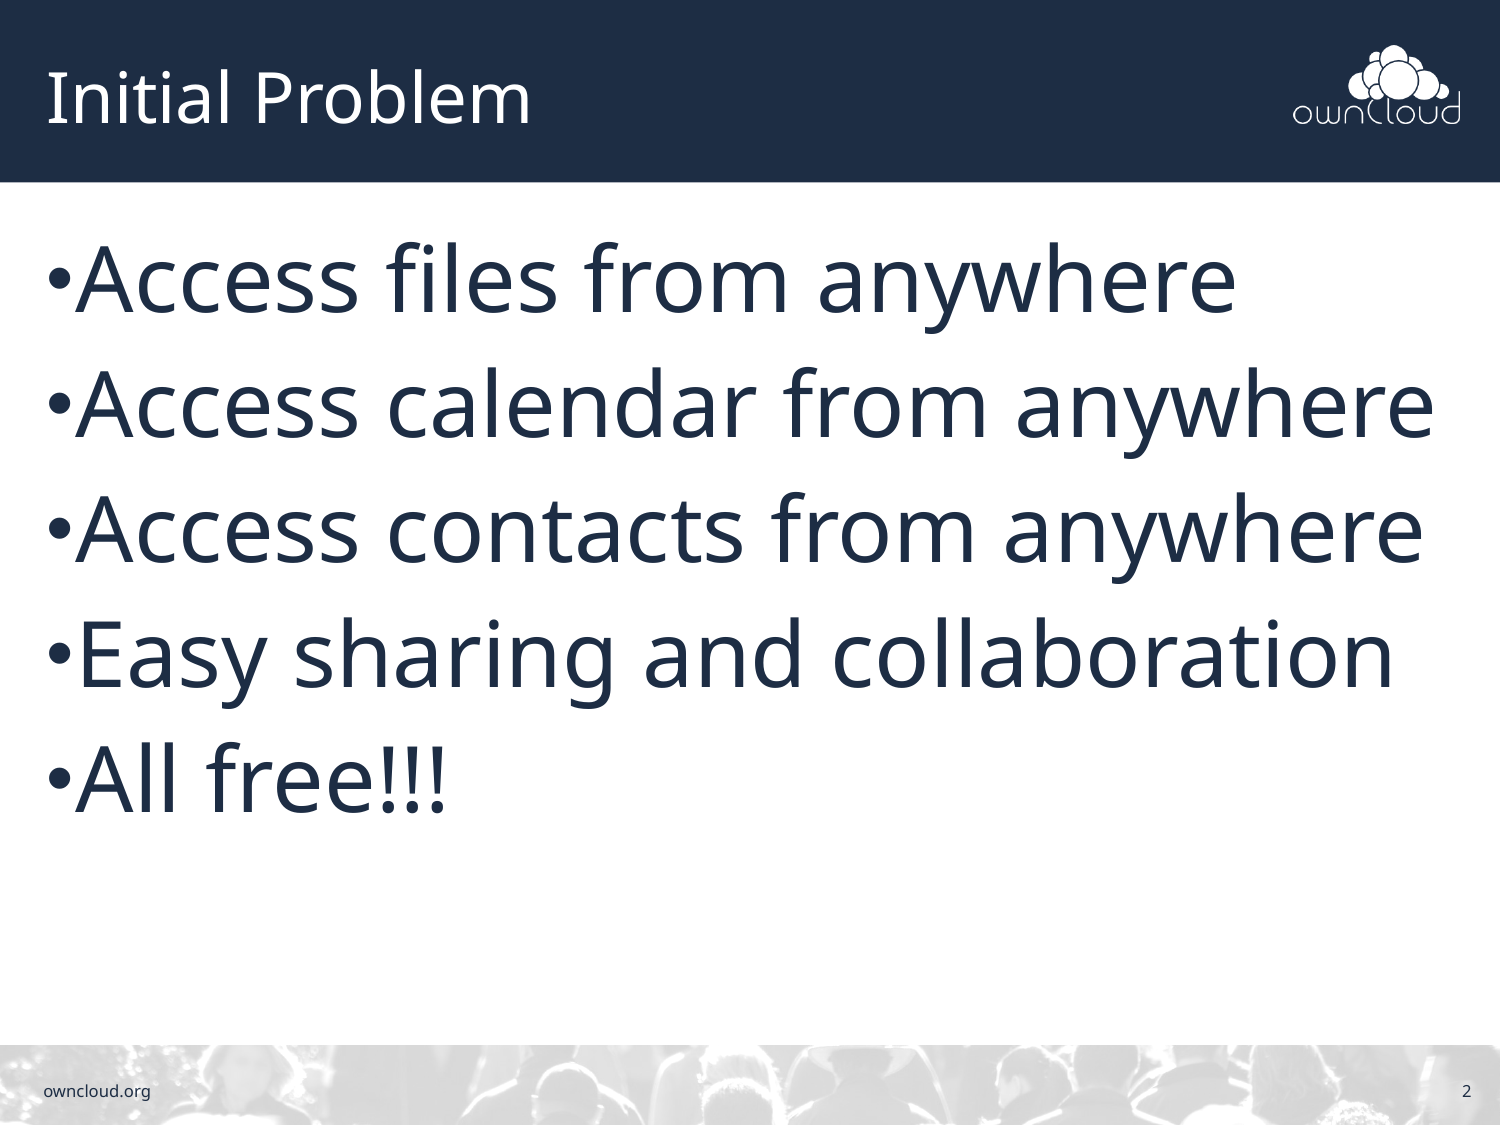

# Initial Problem
Access files from anywhere
Access calendar from anywhere
Access contacts from anywhere
Easy sharing and collaboration
All free!!!